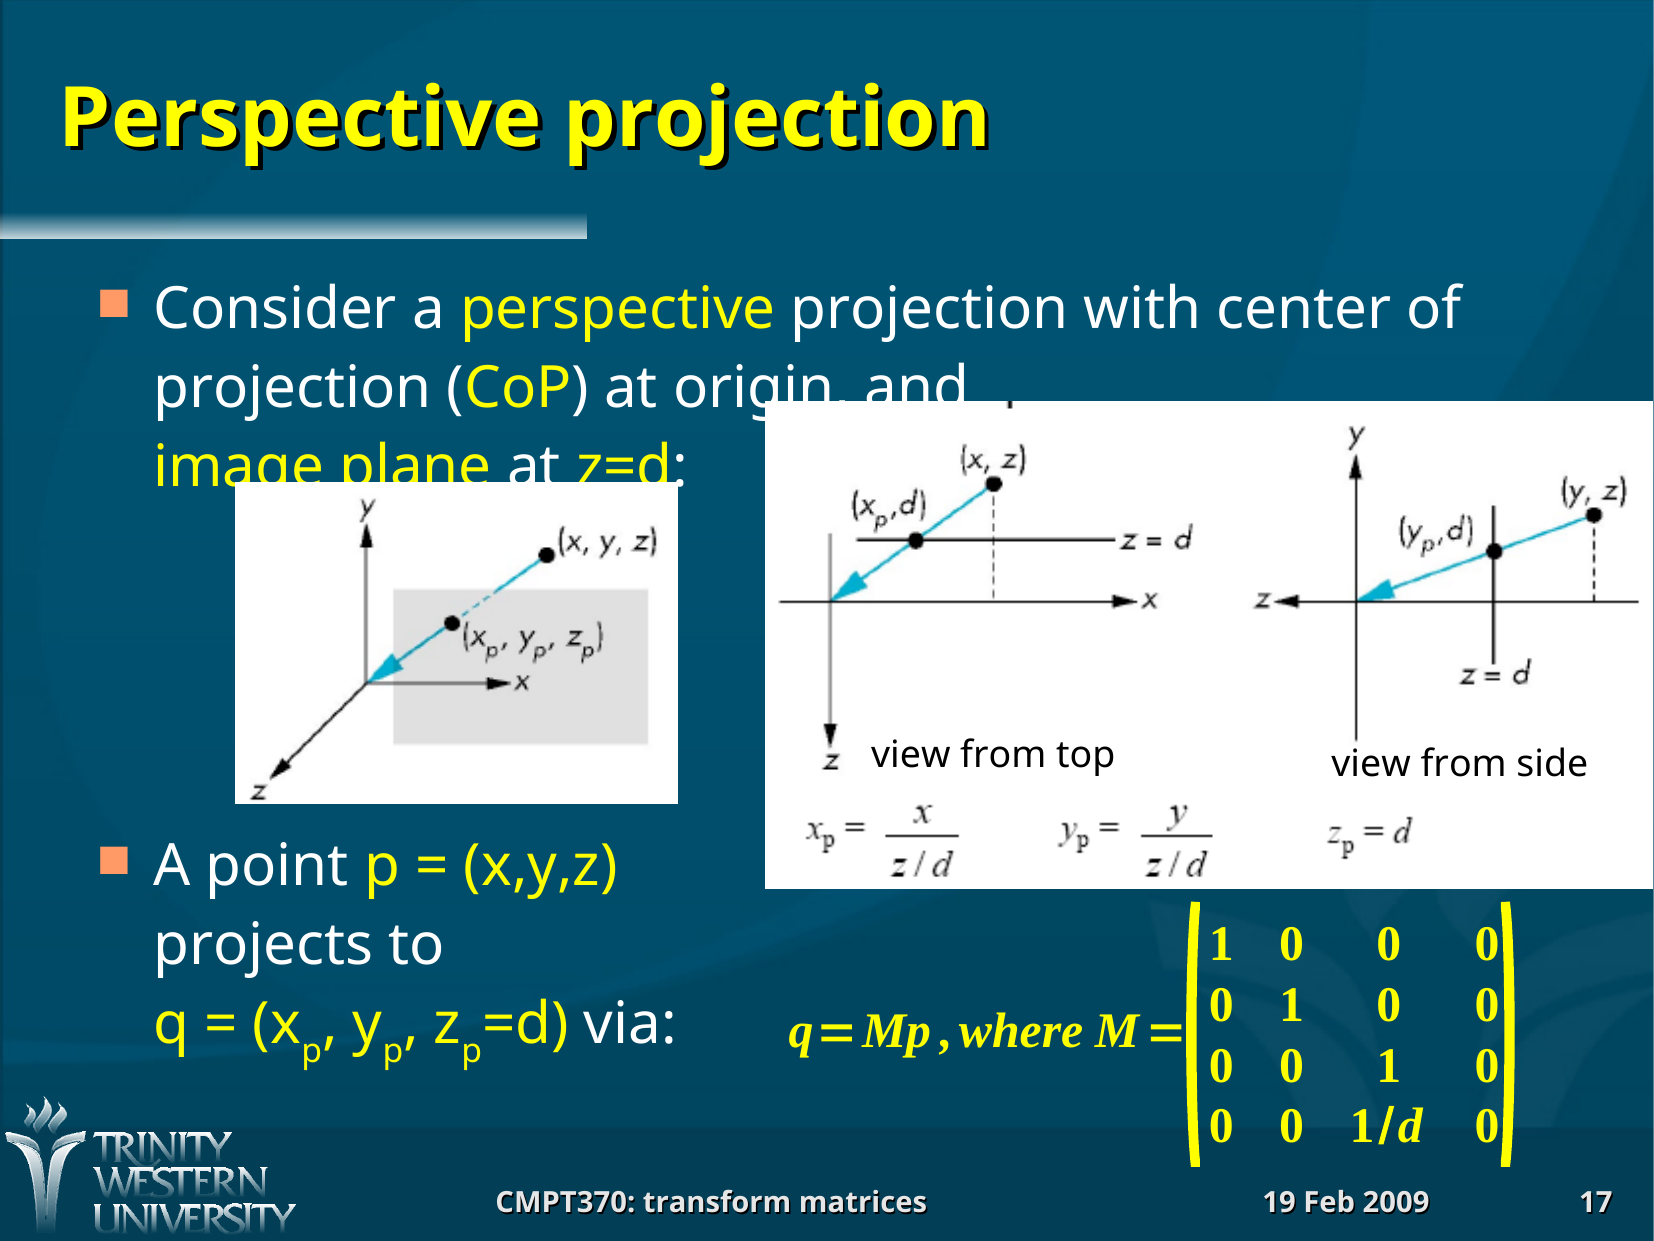

# Perspective projection
Consider a perspective projection with center of projection (CoP) at origin, and
image plane at z=d:
view from top
view from side
A point p = (x,y,z)
projects to
q = (xp, yp, zp=d) via:
CMPT370: transform matrices
19 Feb 2009
17